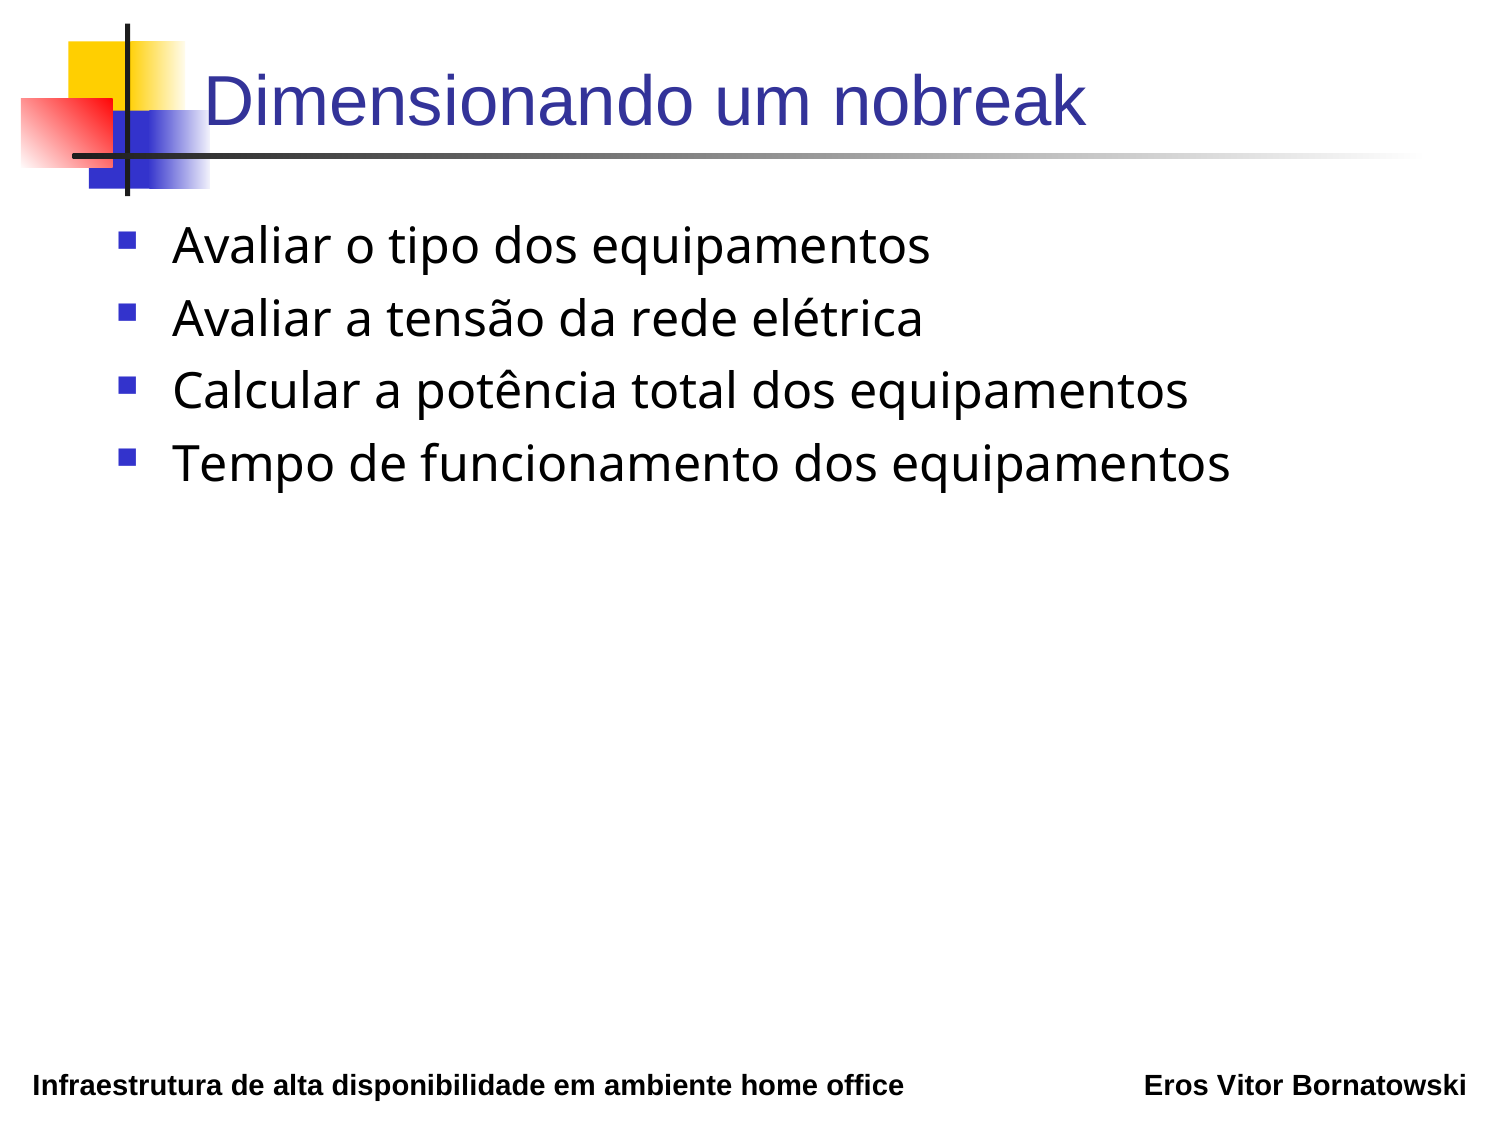

# Dimensionando um nobreak
Avaliar o tipo dos equipamentos
Avaliar a tensão da rede elétrica
Calcular a potência total dos equipamentos
Tempo de funcionamento dos equipamentos